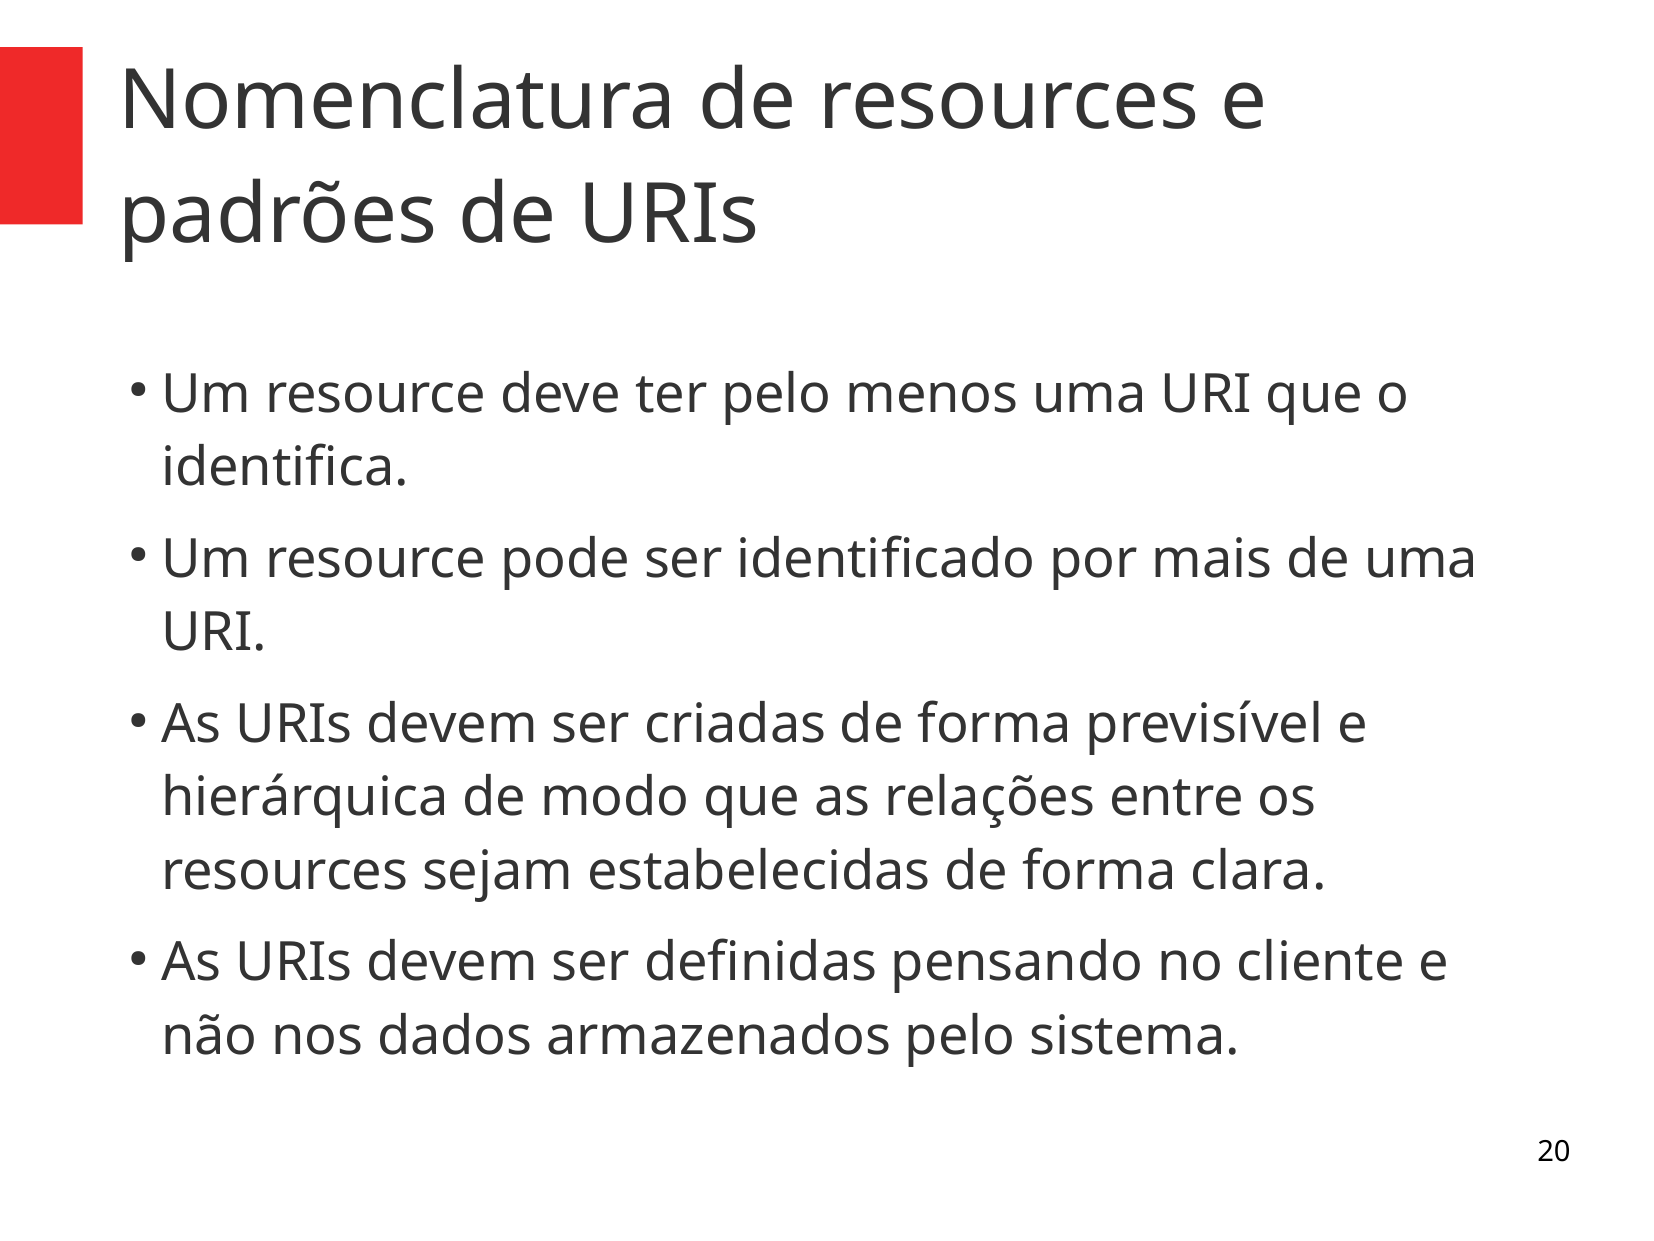

# Nomenclatura de resources e padrões de URIs
Um resource deve ter pelo menos uma URI que o identifica.
Um resource pode ser identificado por mais de uma URI.
As URIs devem ser criadas de forma previsível e hierárquica de modo que as relações entre os resources sejam estabelecidas de forma clara.
As URIs devem ser definidas pensando no cliente e não nos dados armazenados pelo sistema.
20